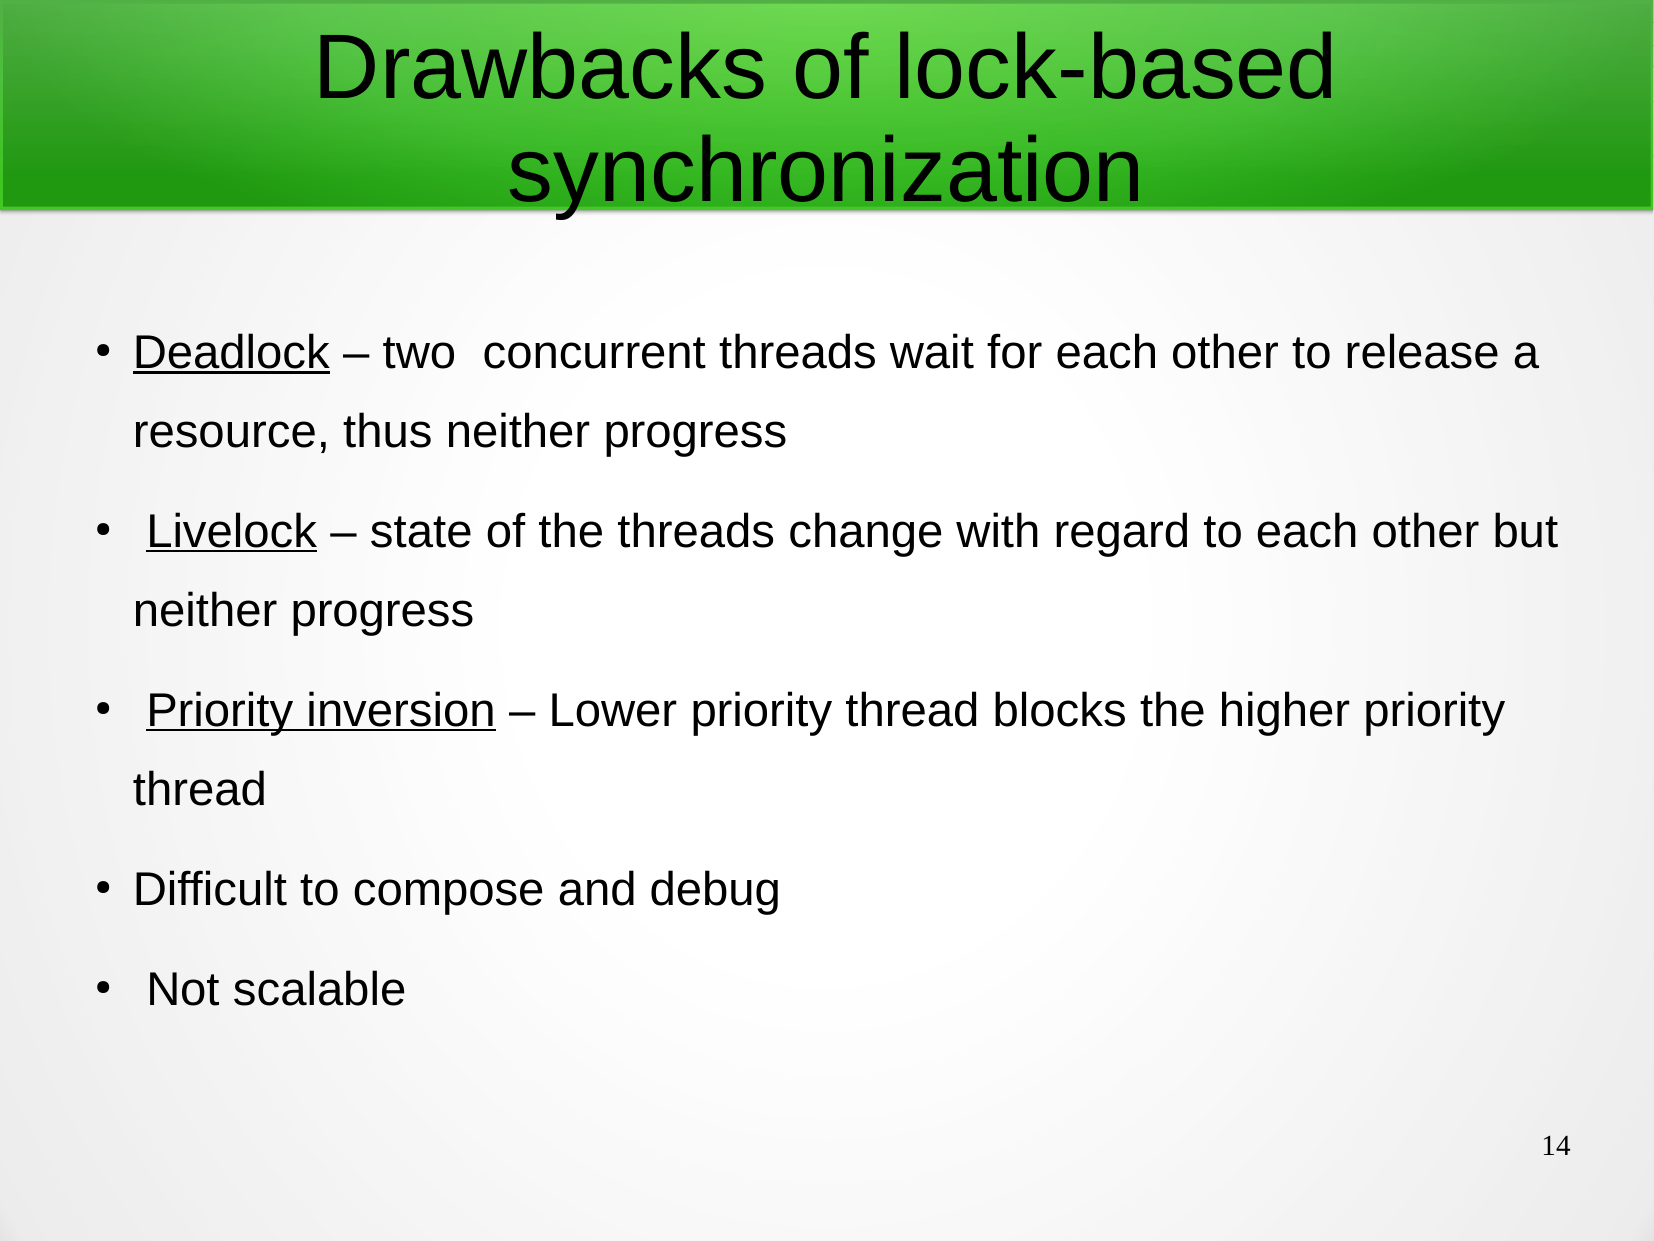

# Drawbacks of lock-based synchronization
Deadlock – two concurrent threads wait for each other to release a resource, thus neither progress
 Livelock – state of the threads change with regard to each other but neither progress
 Priority inversion – Lower priority thread blocks the higher priority thread
Difficult to compose and debug
 Not scalable
14